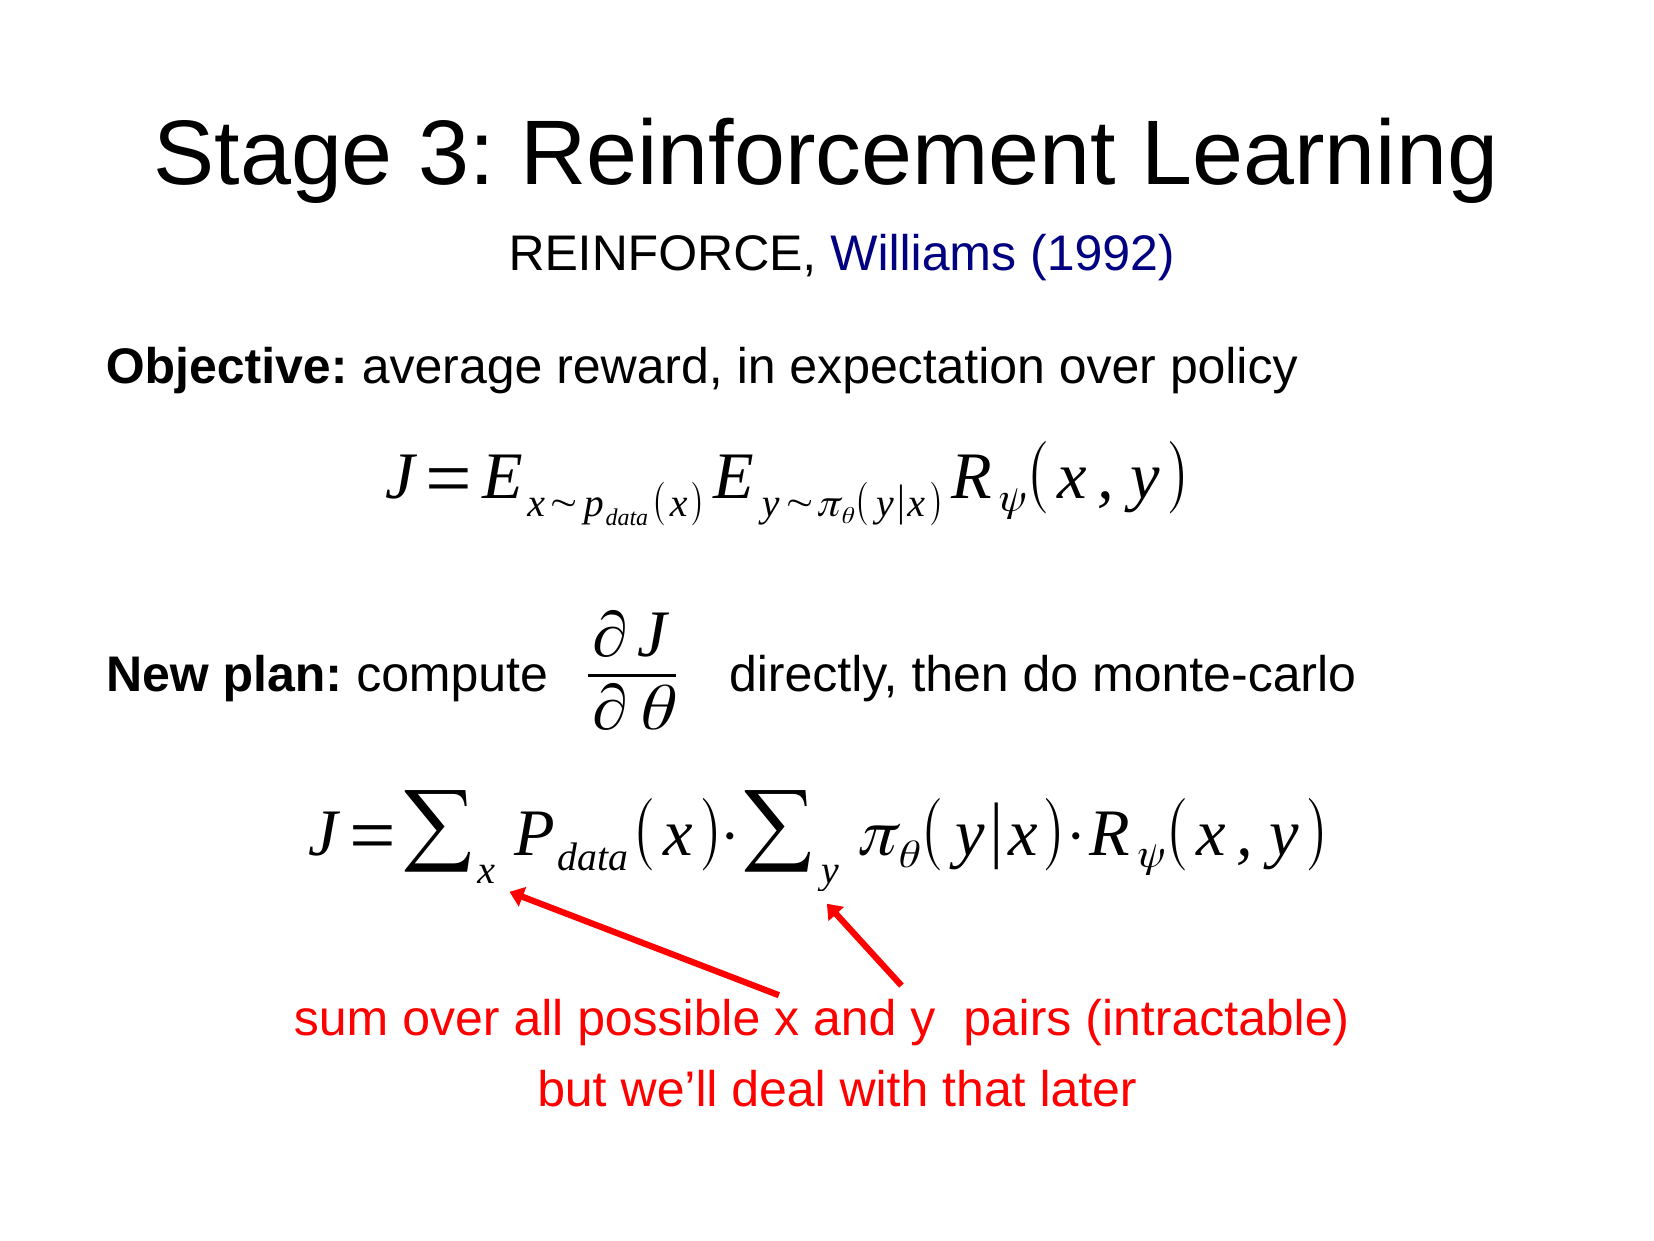

# Stage 3: Reinforcement Learning
REINFORCE, Williams (1992)
Objective: average reward, in expectation over policy
New plan: compute directly, then do monte-carlo
sum over all possible x and y pairs (intractable)
but we’ll deal with that later